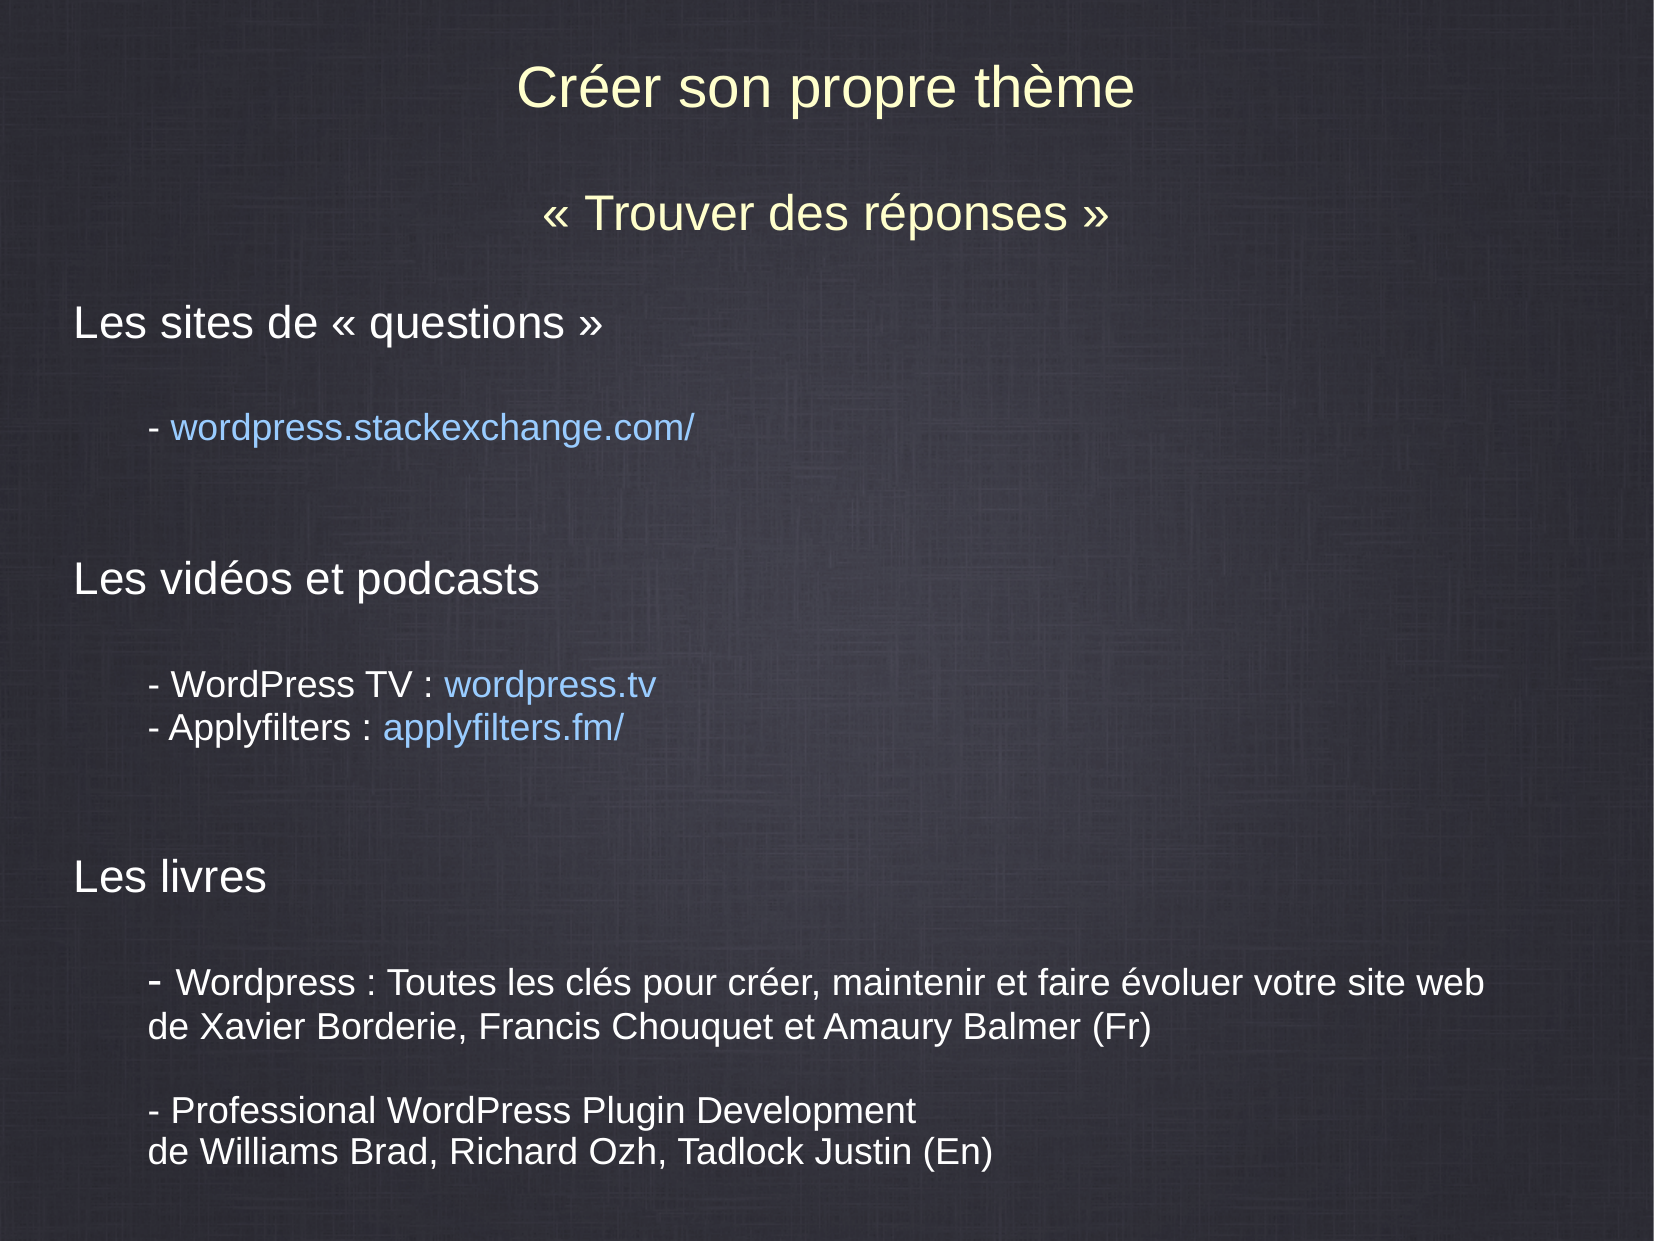

Créer son propre thème
« Trouver des réponses »
Les sites de « questions »
	- wordpress.stackexchange.com/
Les vidéos et podcasts
	- WordPress TV : wordpress.tv
	- Applyfilters : applyfilters.fm/
Les livres
	- Wordpress : Toutes les clés pour créer, maintenir et faire évoluer votre site web
	de Xavier Borderie, Francis Chouquet et Amaury Balmer (Fr)
	- Professional WordPress Plugin Development
	de Williams Brad, Richard Ozh, Tadlock Justin (En)